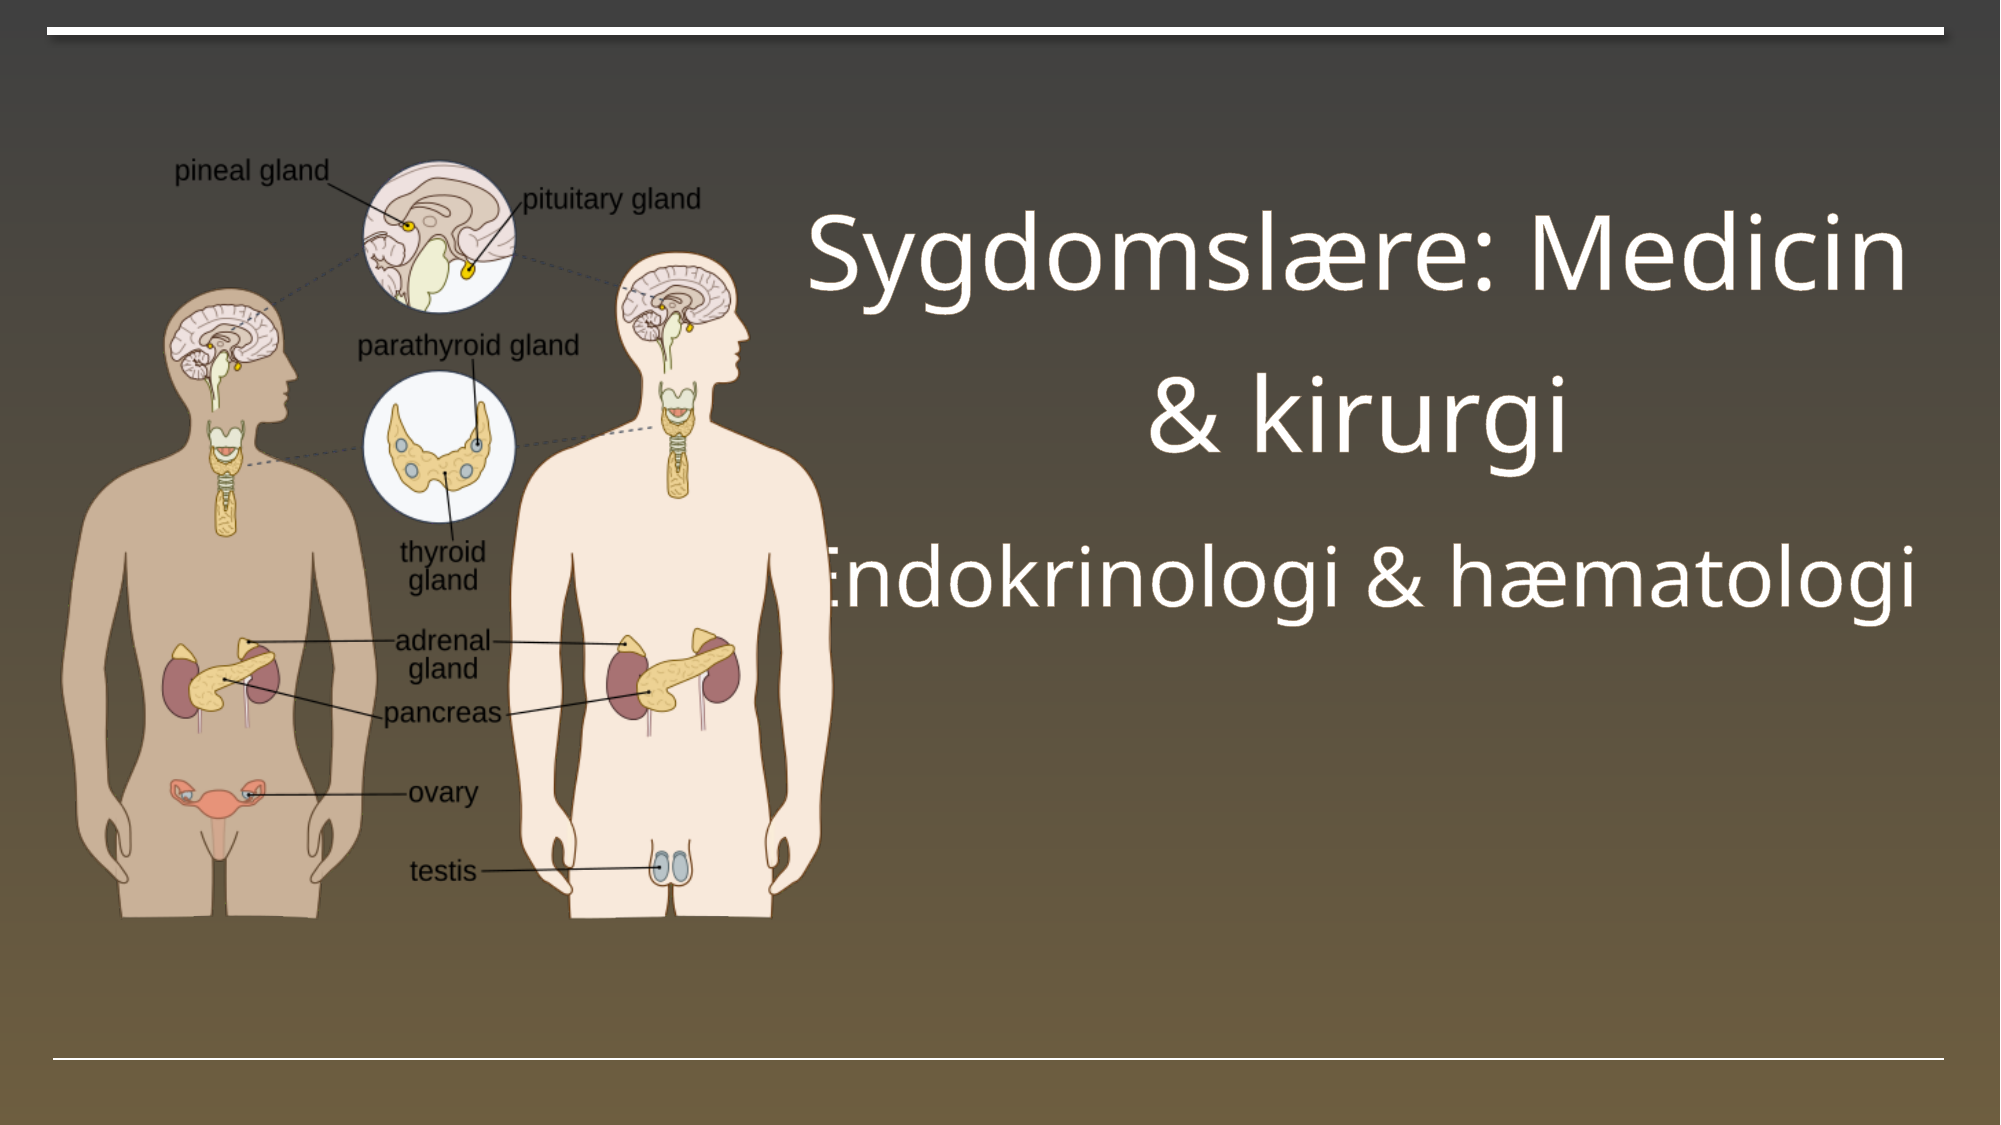

# Sygdomslære: Medicin & kirurgi
Endokrinologi & hæmatologi